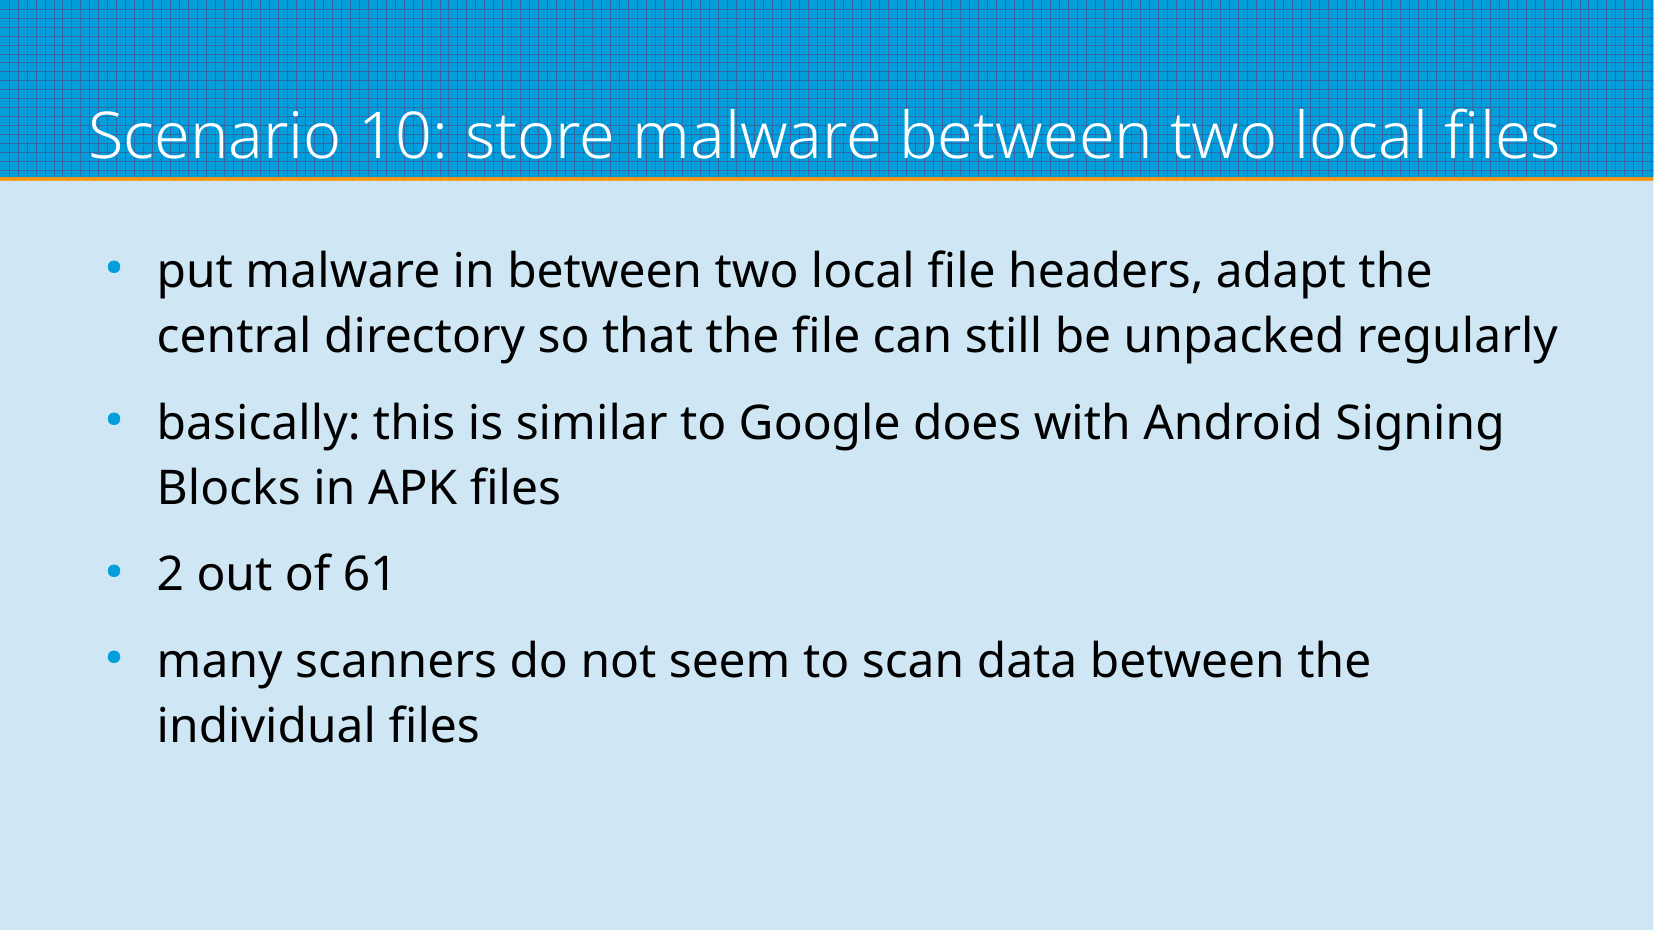

# Scenario 10: store malware between two local files
put malware in between two local file headers, adapt the central directory so that the file can still be unpacked regularly
basically: this is similar to Google does with Android Signing Blocks in APK files
2 out of 61
many scanners do not seem to scan data between the individual files